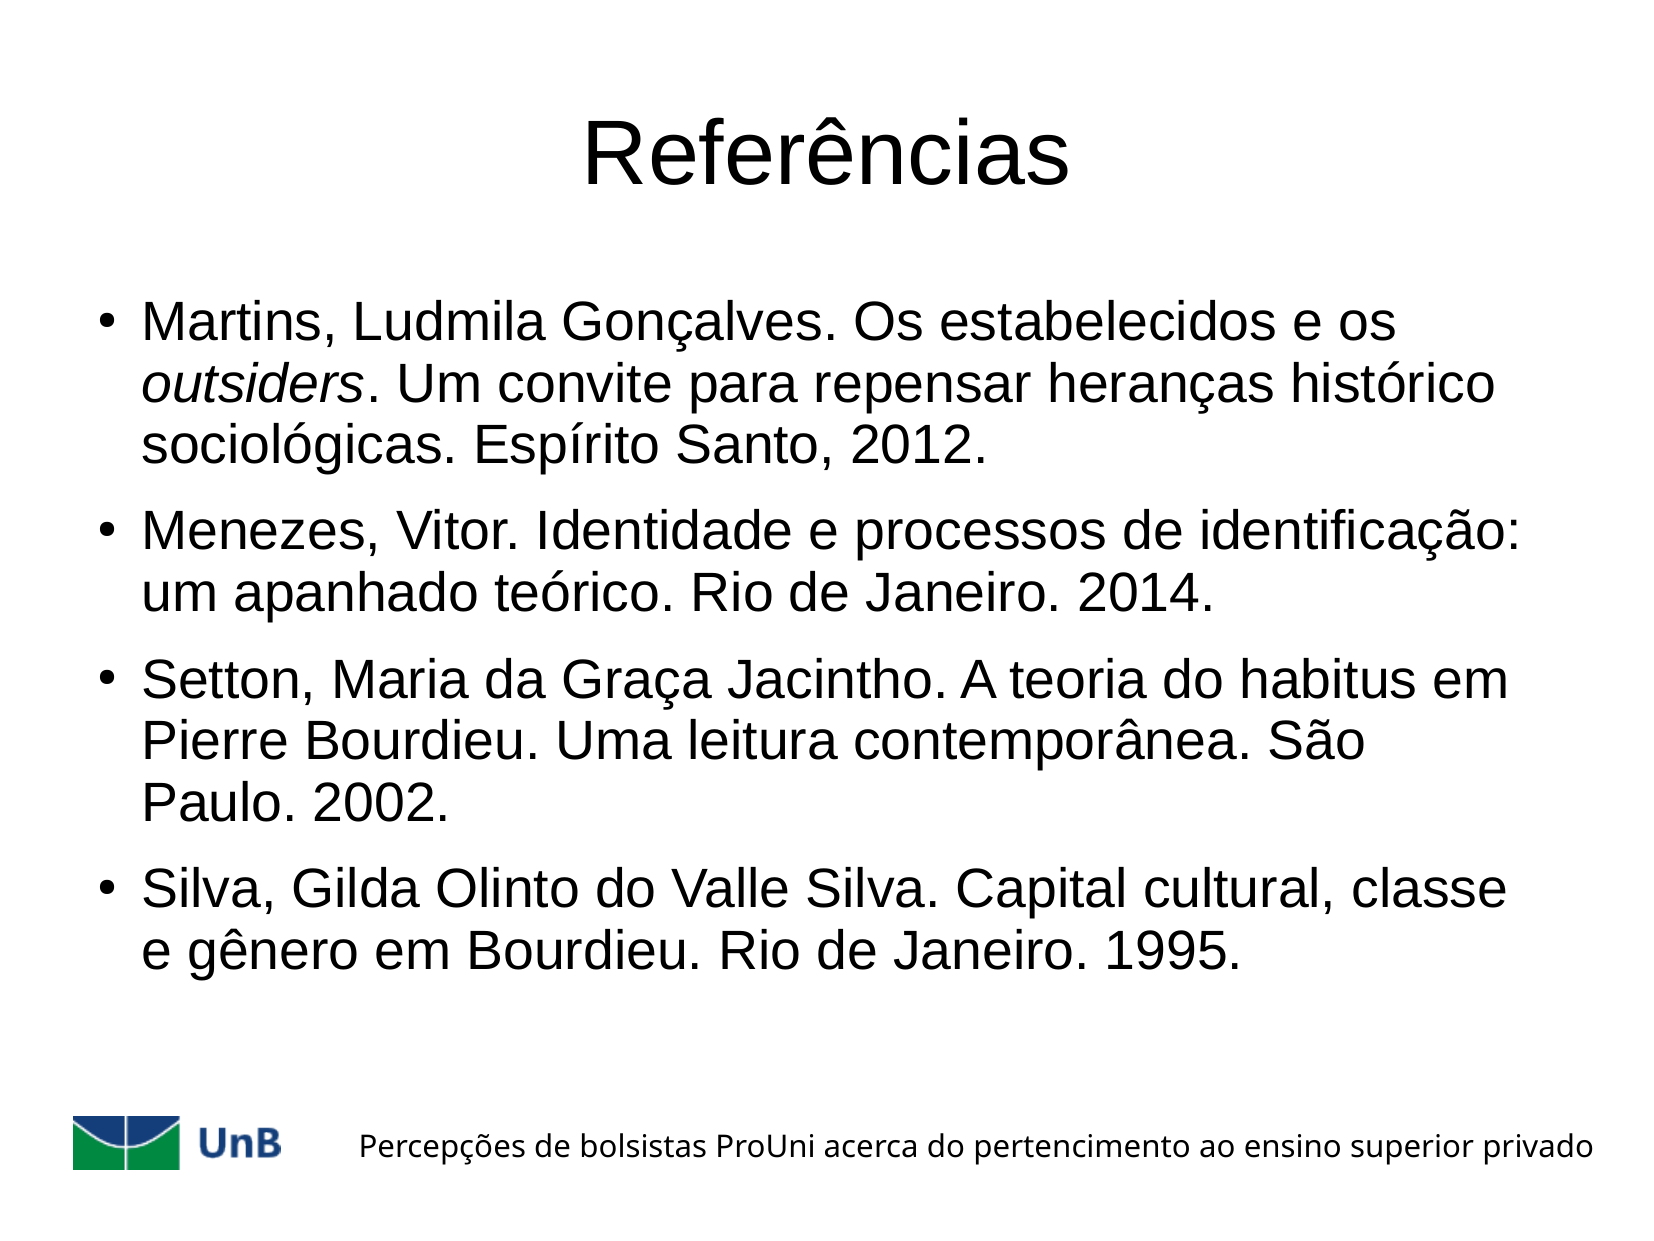

# Referências
Martins, Ludmila Gonçalves. Os estabelecidos e os outsiders. Um convite para repensar heranças histórico sociológicas. Espírito Santo, 2012.
Menezes, Vitor. Identidade e processos de identificação: um apanhado teórico. Rio de Janeiro. 2014.
Setton, Maria da Graça Jacintho. A teoria do habitus em Pierre Bourdieu. Uma leitura contemporânea. São Paulo. 2002.
Silva, Gilda Olinto do Valle Silva. Capital cultural, classe e gênero em Bourdieu. Rio de Janeiro. 1995.
Percepções de bolsistas ProUni acerca do pertencimento ao ensino superior privado